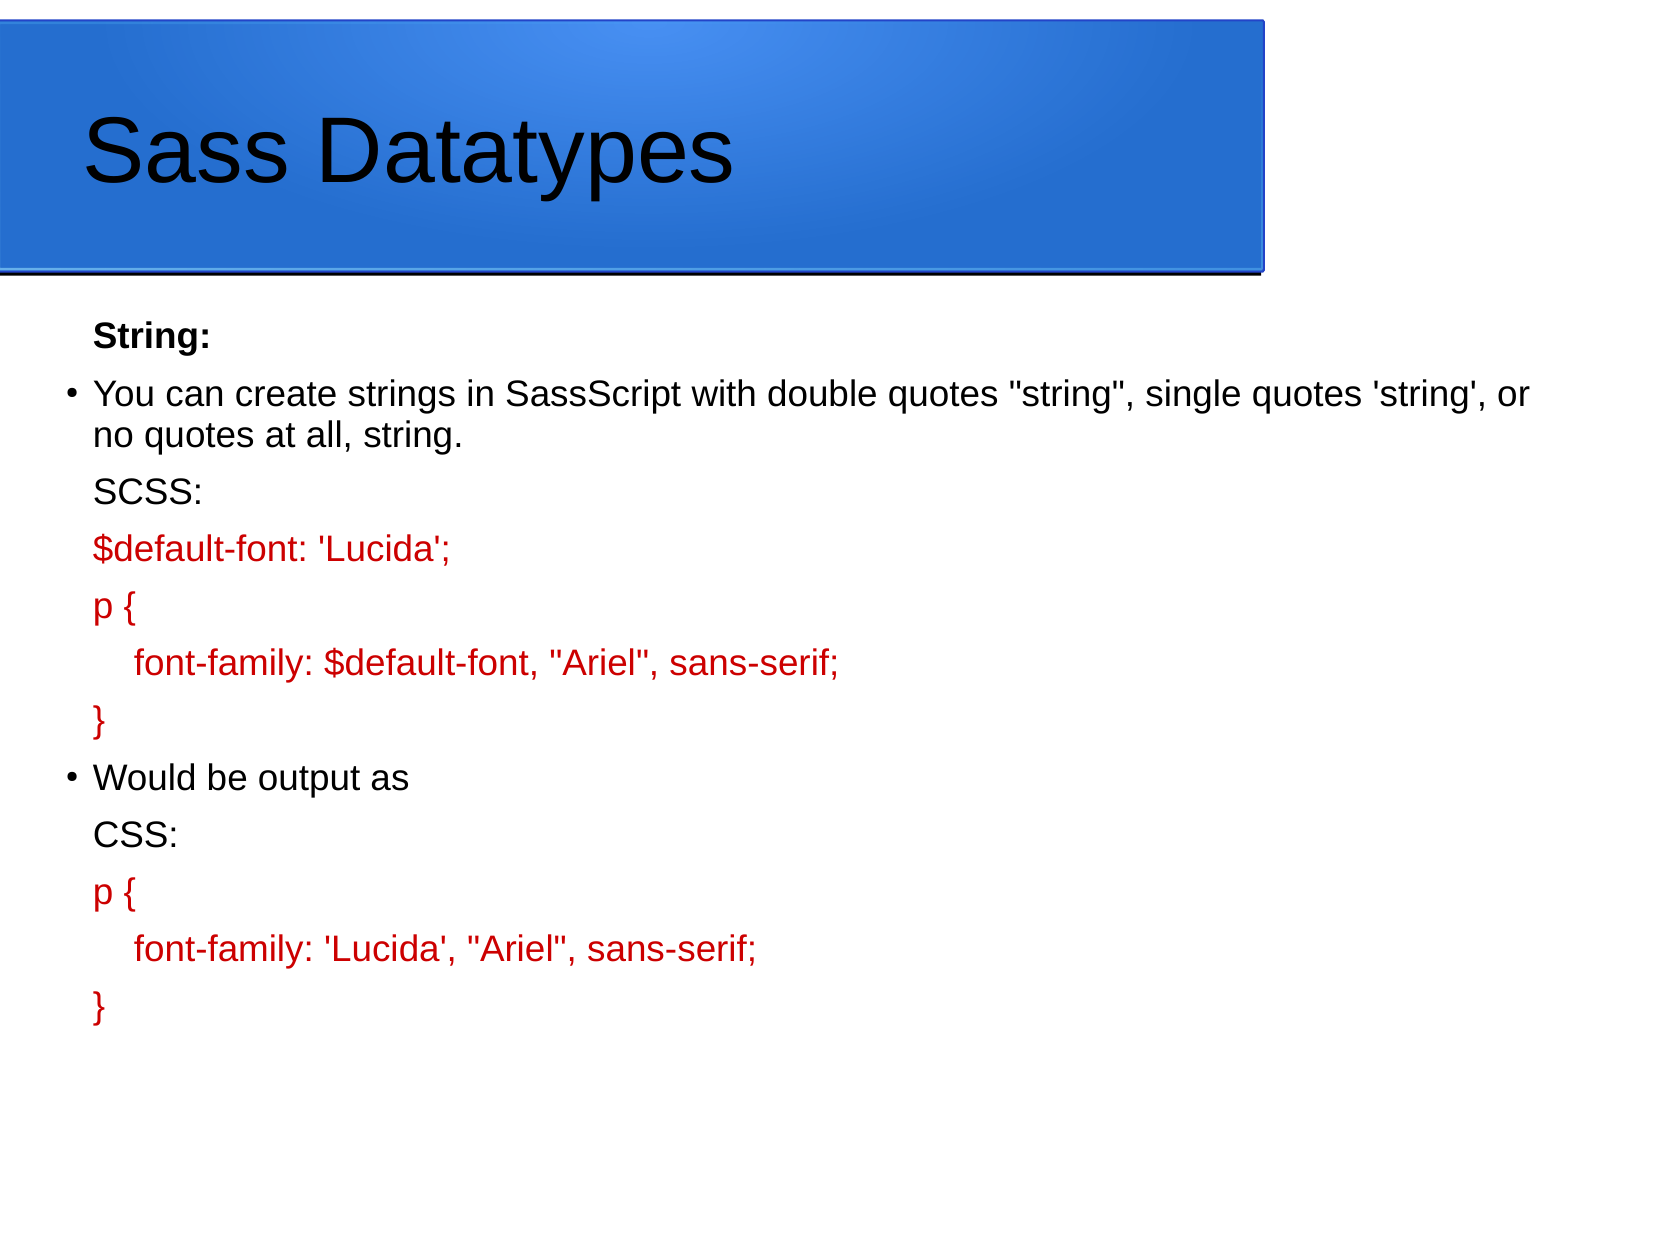

# Sass Datatypes
String:
You can create strings in SassScript with double quotes "string", single quotes 'string', or no quotes at all, string.
SCSS:
$default-font: 'Lucida';
p {
 font-family: $default-font, "Ariel", sans-serif;
}
Would be output as
CSS:
p {
 font-family: 'Lucida', "Ariel", sans-serif;
}